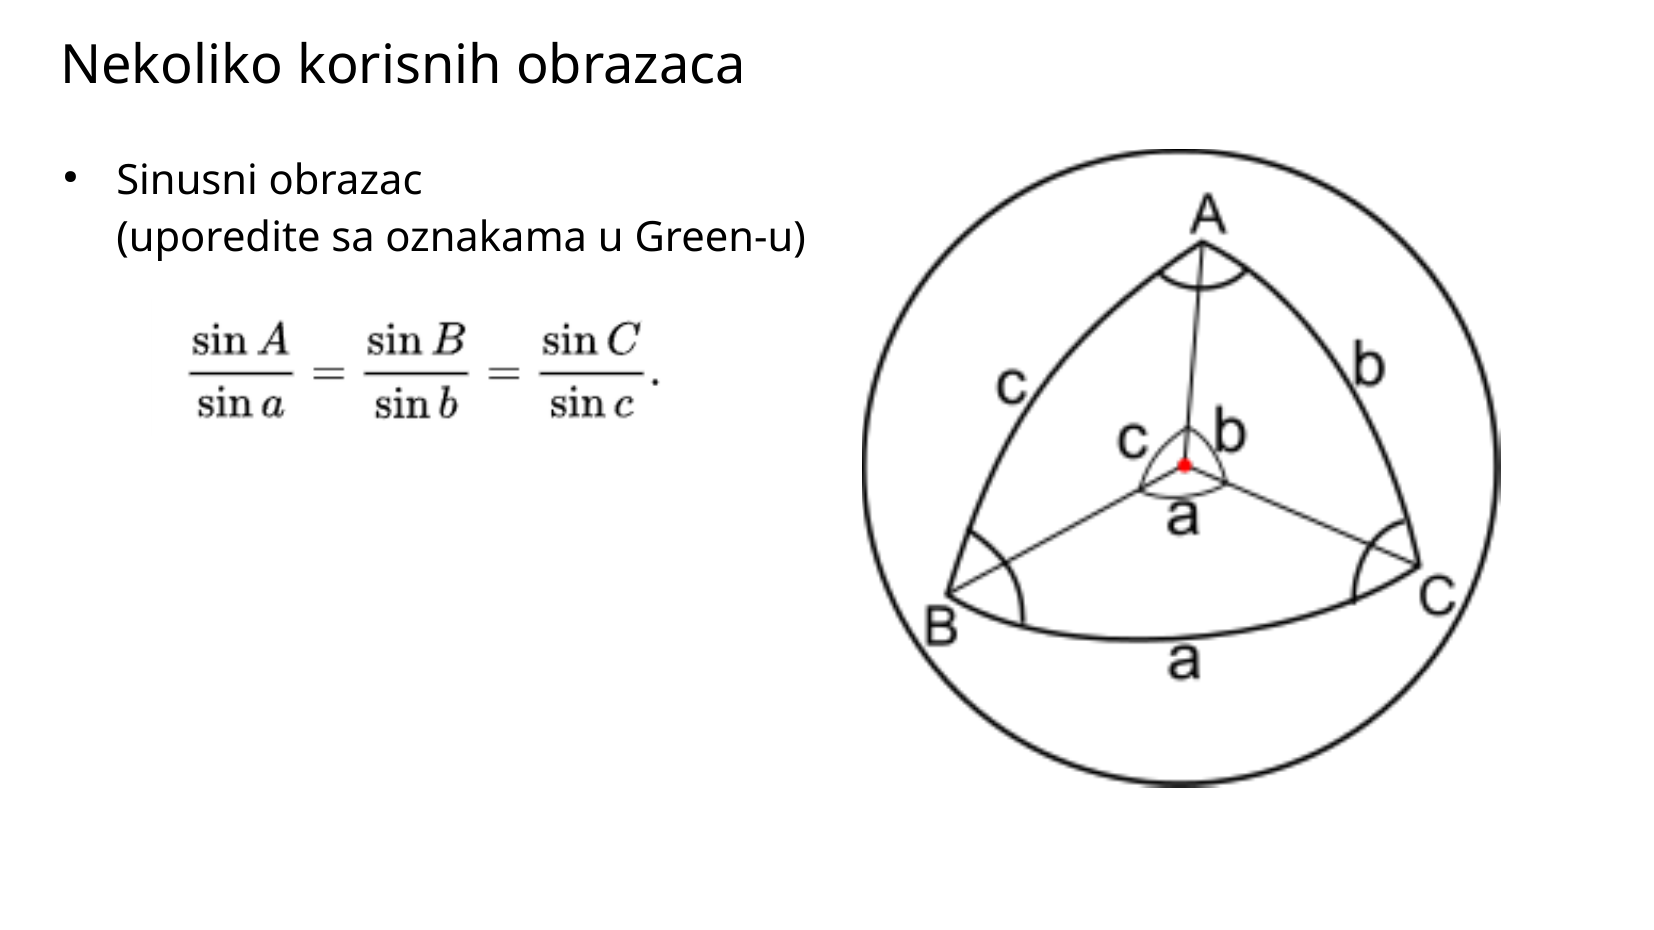

# Nekoliko korisnih obrazaca
Sinusni obrazac
(uporedite sa oznakama u Green-u)